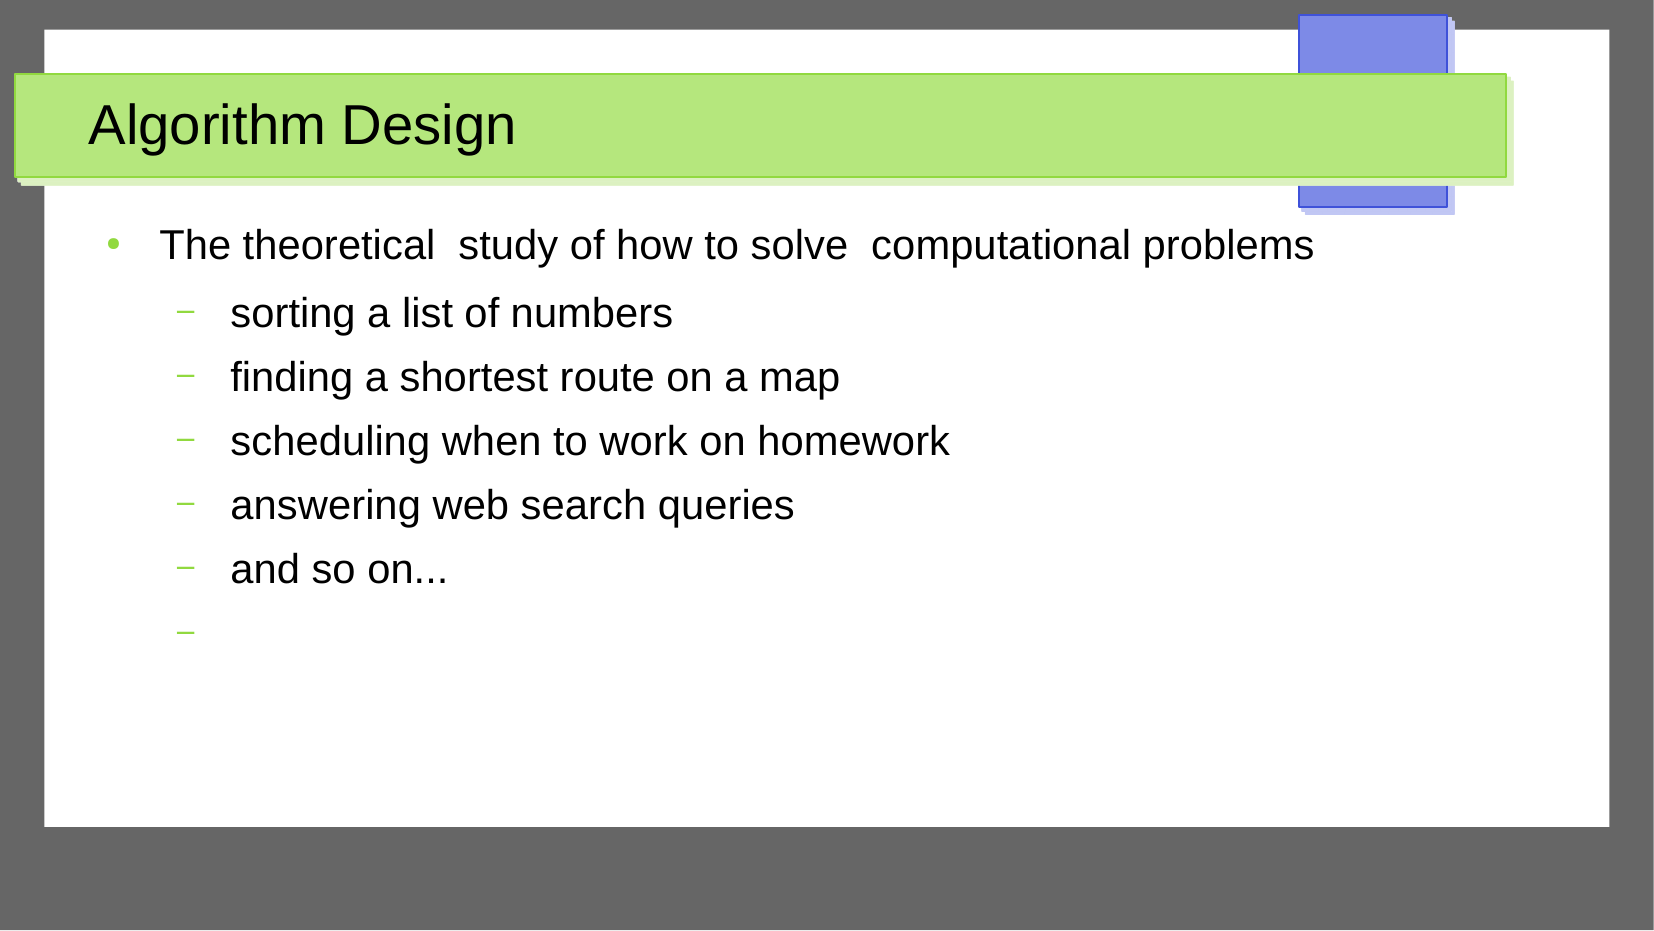

# Algorithm Design
The theoretical study of how to solve computational problems
sorting a list of numbers
finding a shortest route on a map
scheduling when to work on homework
answering web search queries
and so on...